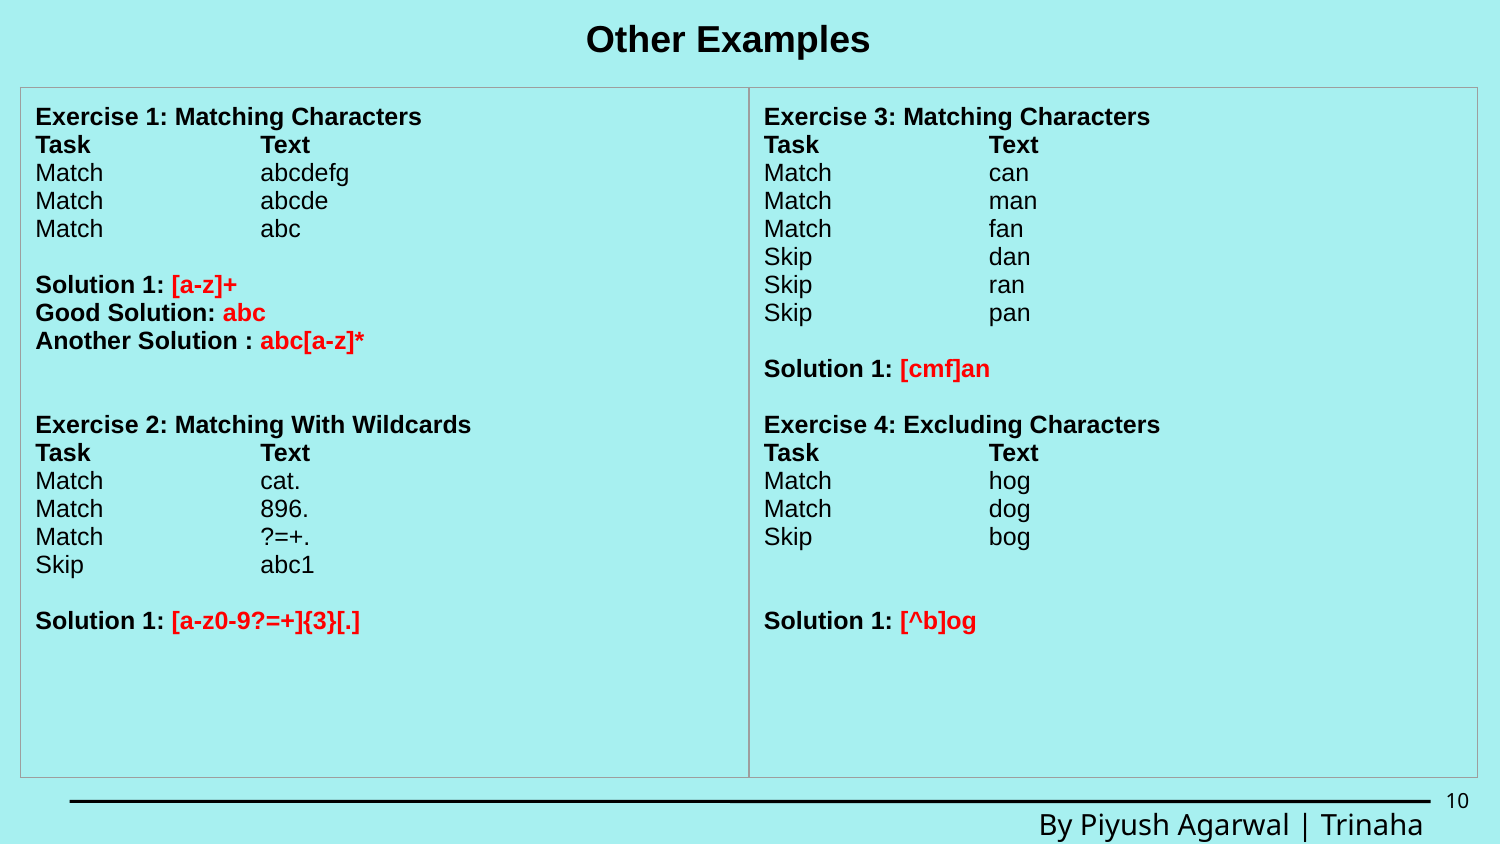

Other Examples
| Exercise 1: Matching Characters Task Text Match abcdefg Match abcde Match abc Solution 1: [a-z]+ Good Solution: abc Another Solution : abc[a-z]\* Exercise 2: Matching With Wildcards Task Text Match cat. Match 896. Match ?=+. Skip abc1 Solution 1: [a-z0-9?=+]{3}[.] | Exercise 3: Matching Characters Task Text Match can Match man Match fan Skip dan Skip ran Skip pan Solution 1: [cmf]an Exercise 4: Excluding Characters Task Text Match hog Match dog Skip bog Solution 1: [^b]og |
| --- | --- |
By Piyush Agarwal | Trinaha Institute